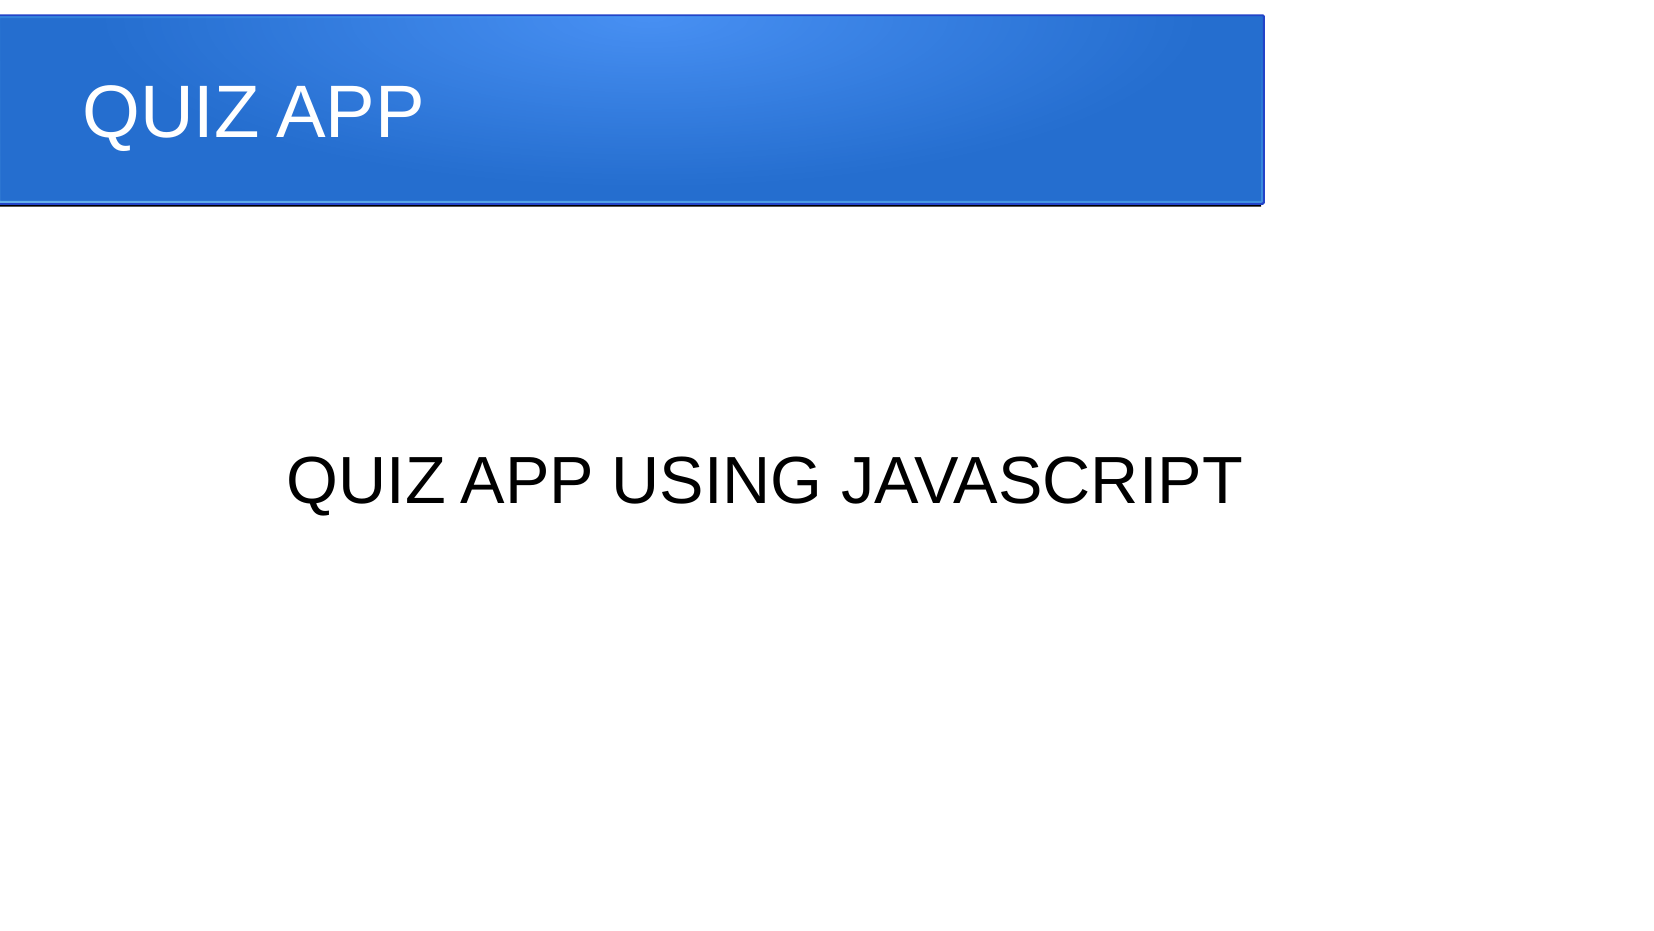

# QUIZ APP
QUIZ APP USING JAVASCRIPT